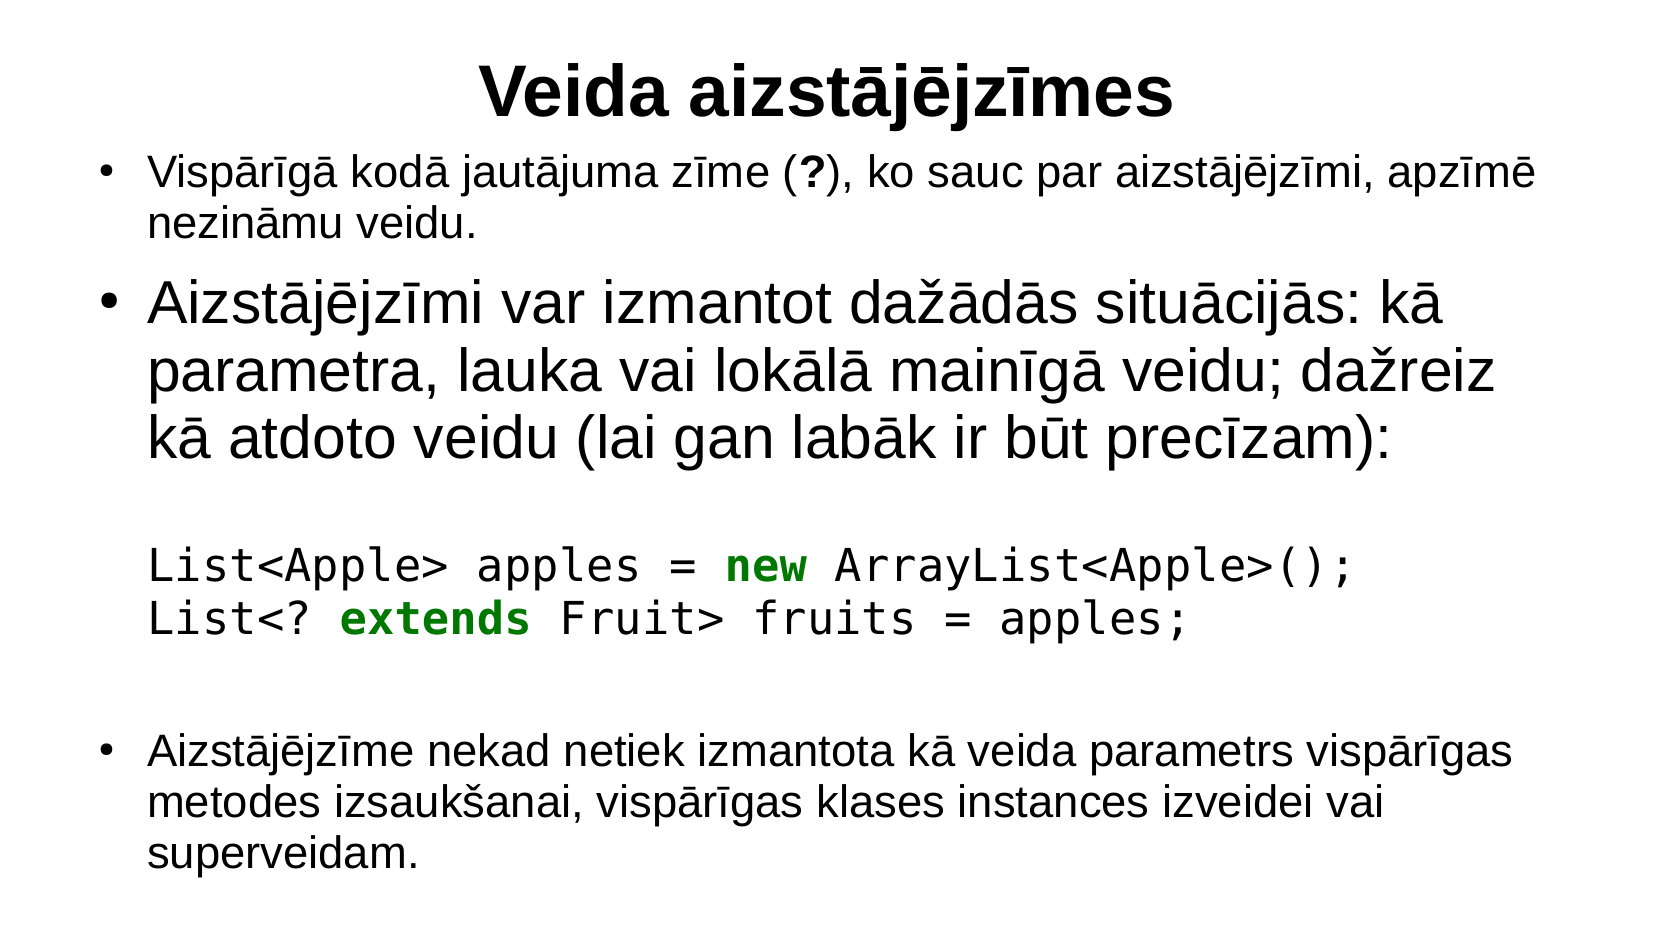

# Veida aizstājējzīmes
Vispārīgā kodā jautājuma zīme (?), ko sauc par aizstājējzīmi, apzīmē nezināmu veidu.
Aizstājējzīmi var izmantot dažādās situācijās: kā parametra, lauka vai lokālā mainīgā veidu; dažreiz kā atdoto veidu (lai gan labāk ir būt precīzam):
List<Apple> apples = new ArrayList<Apple>();
List<? extends Fruit> fruits = apples;
Aizstājējzīme nekad netiek izmantota kā veida parametrs vispārīgas metodes izsaukšanai, vispārīgas klases instances izveidei vai superveidam.